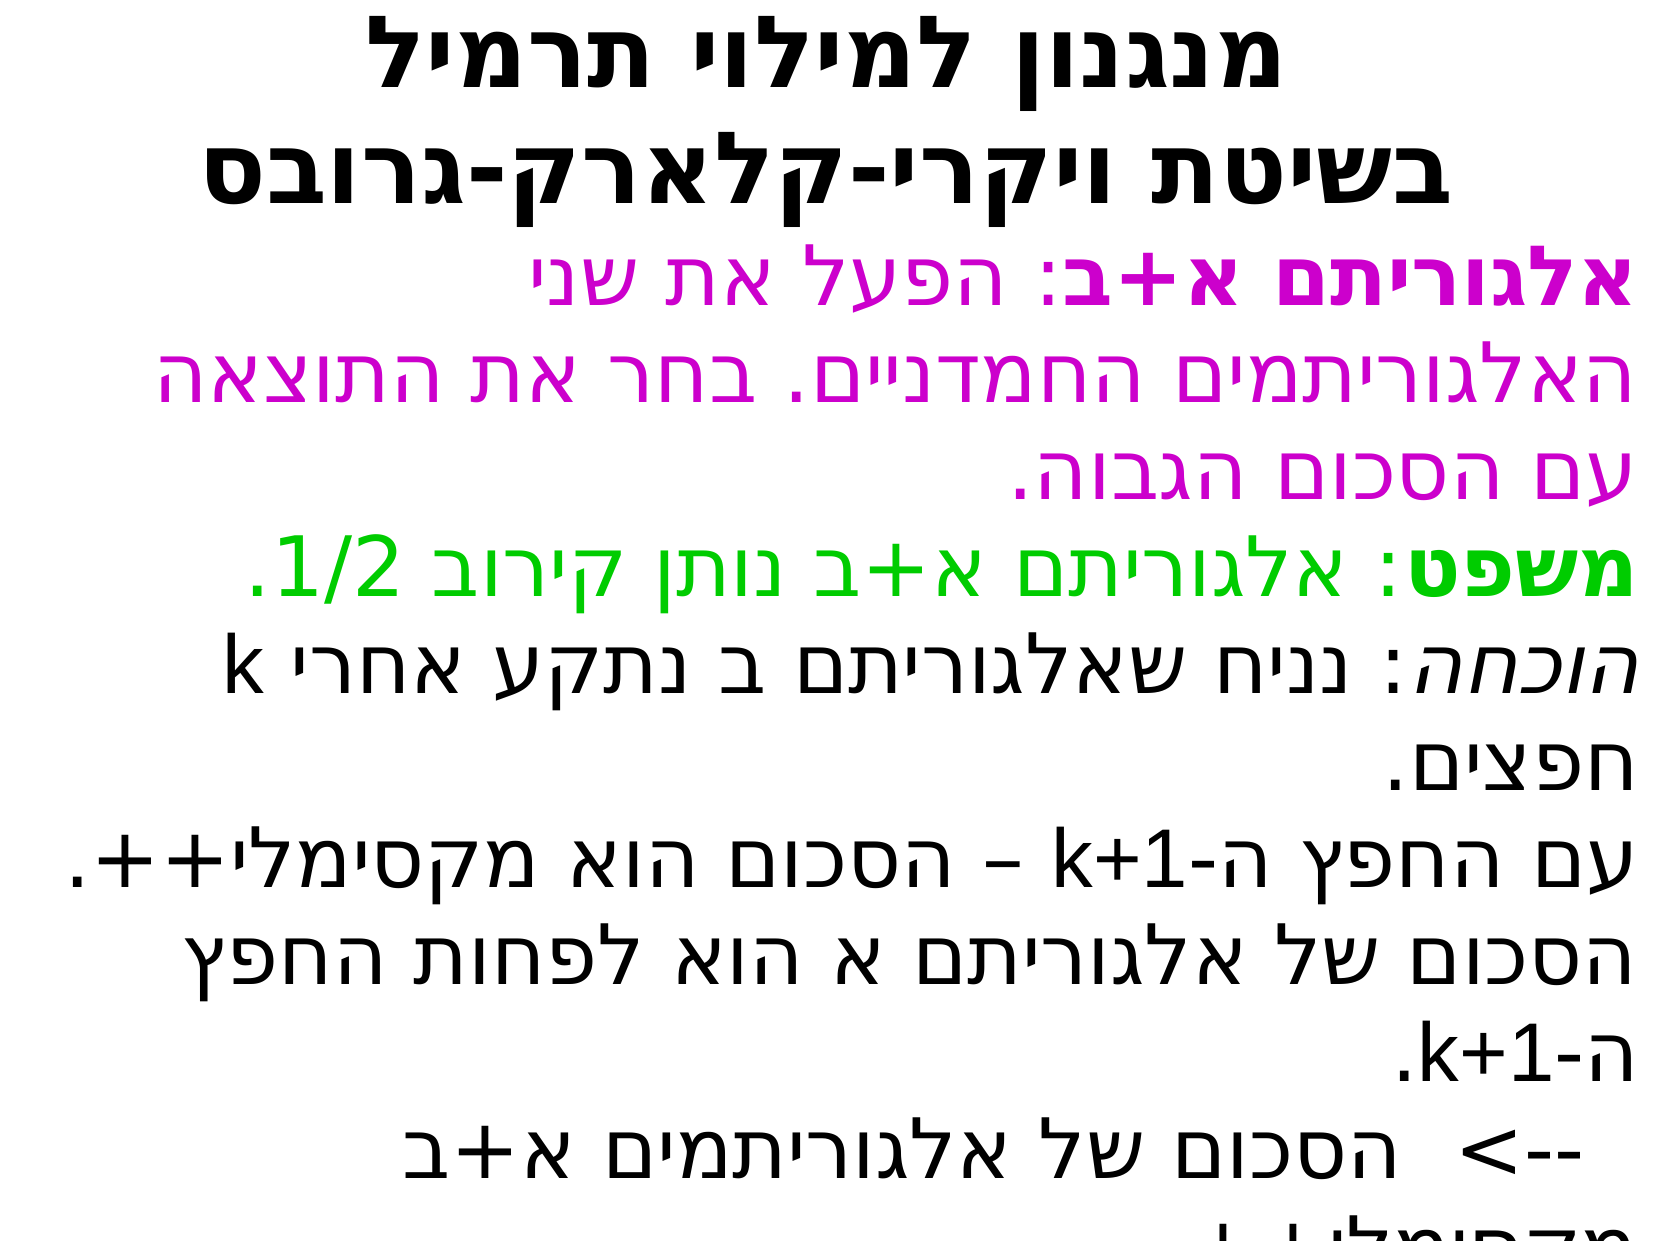

# מנגנון למילוי תרמיל בשיטת ויקרי-קלארק-גרובס
אלגוריתם א+ב: הפעל את שני האלגוריתמים החמדניים. בחר את התוצאה עם הסכום הגבוה.
משפט: אלגוריתם א+ב נותן קירוב 1/2.
הוכחה: נניח שאלגוריתם ב נתקע אחרי k חפצים.
עם החפץ ה-k+1 – הסכום הוא מקסימלי++.
הסכום של אלגוריתם א הוא לפחות החפץ ה-k+1.
 --> הסכום של אלגוריתמים א+ב מקסימלי++.
 --> הסכום של א או ב הוא מקסימלי++ \ 2. ***
כאלגוריתם – טוב, כמנגנון – לא מוצלח. דוגמה:
$54/52k, $52/51k, $49/49k.
הראשון יזכה וישלם $101 – יותר מהערך שלו!